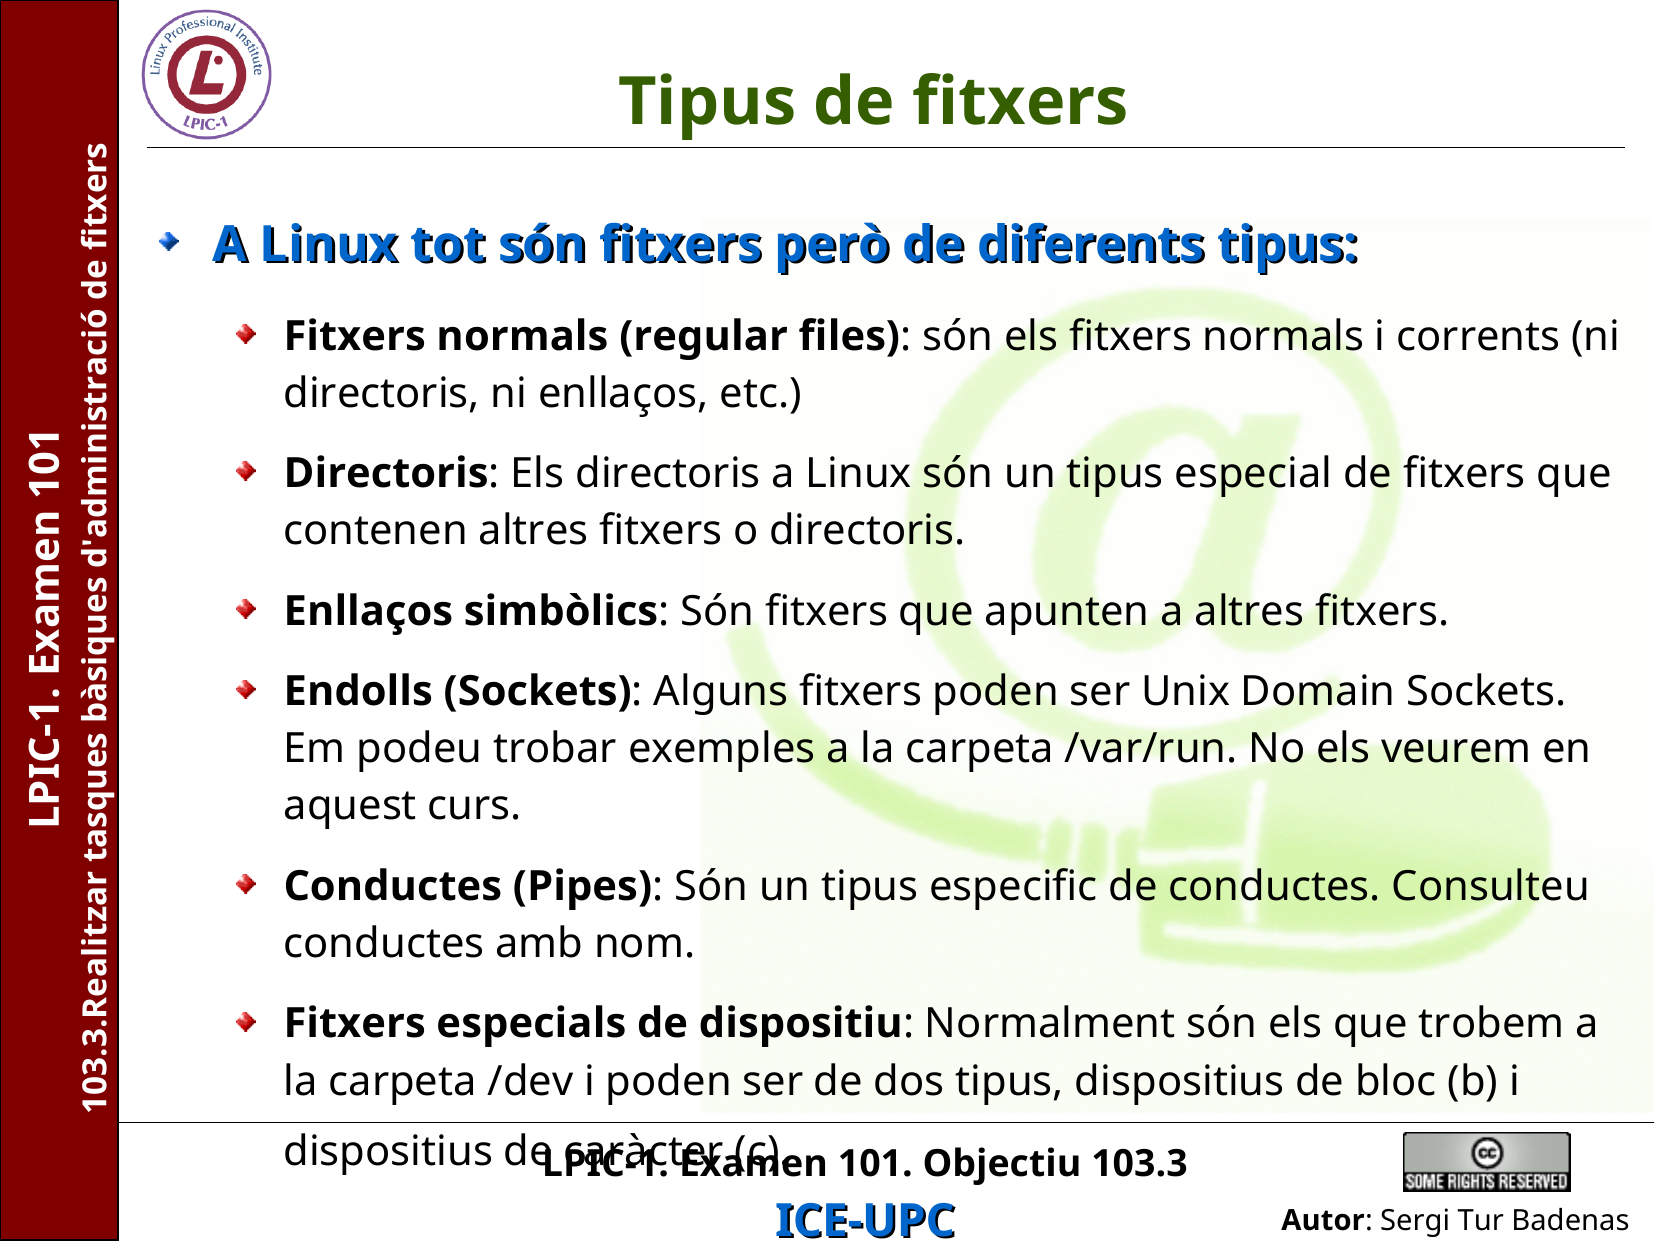

# Tipus de fitxers
A Linux tot són fitxers però de diferents tipus:
Fitxers normals (regular files): són els fitxers normals i corrents (ni directoris, ni enllaços, etc.)
Directoris: Els directoris a Linux són un tipus especial de fitxers que contenen altres fitxers o directoris.
Enllaços simbòlics: Són fitxers que apunten a altres fitxers.
Endolls (Sockets): Alguns fitxers poden ser Unix Domain Sockets. Em podeu trobar exemples a la carpeta /var/run. No els veurem en aquest curs.
Conductes (Pipes): Són un tipus especific de conductes. Consulteu conductes amb nom.
Fitxers especials de dispositiu: Normalment són els que trobem a la carpeta /dev i poden ser de dos tipus, dispositius de bloc (b) i dispositius de caràcter (c).